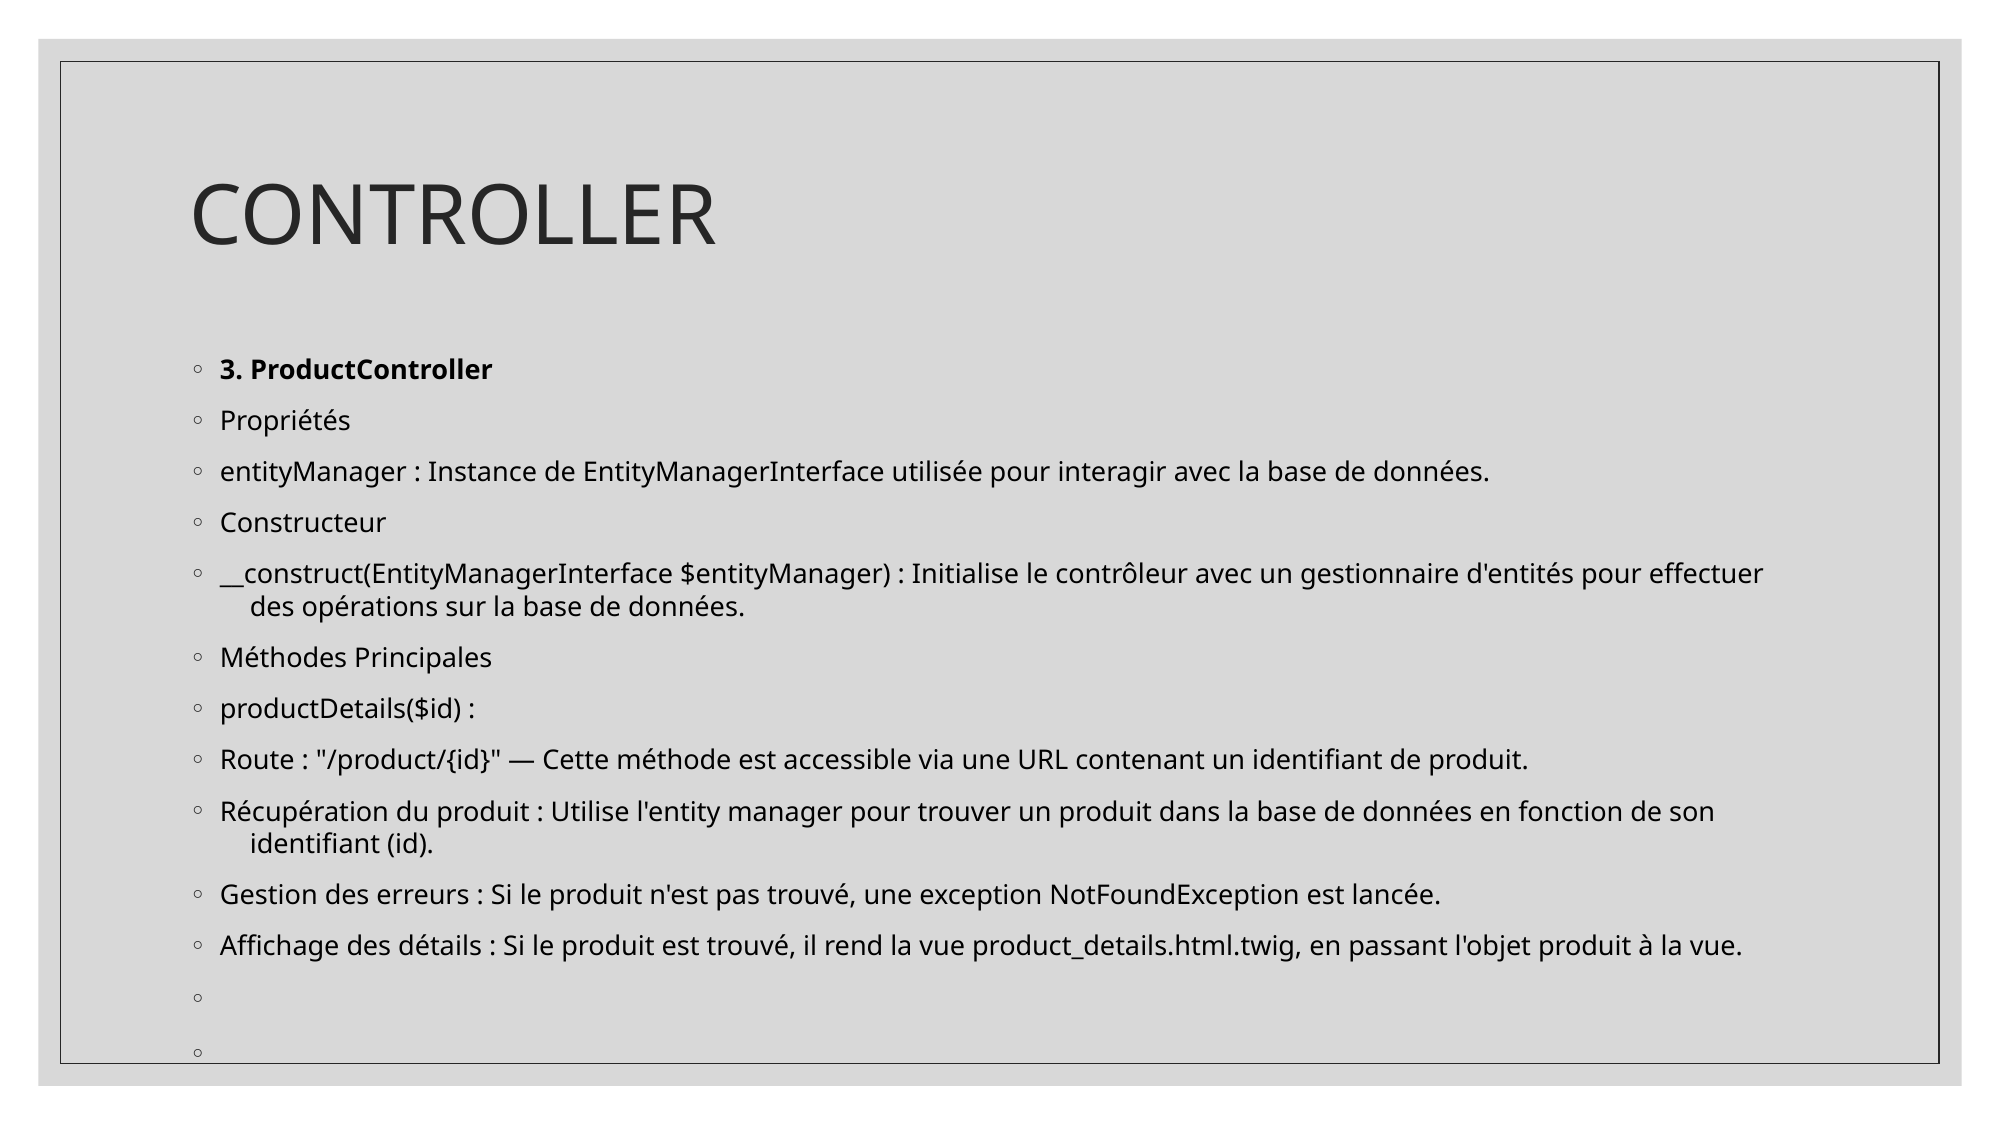

# CONTROLLER
3. ProductController
Propriétés
entityManager : Instance de EntityManagerInterface utilisée pour interagir avec la base de données.
Constructeur
__construct(EntityManagerInterface $entityManager) : Initialise le contrôleur avec un gestionnaire d'entités pour effectuer des opérations sur la base de données.
Méthodes Principales
productDetails($id) :
Route : "/product/{id}" — Cette méthode est accessible via une URL contenant un identifiant de produit.
Récupération du produit : Utilise l'entity manager pour trouver un produit dans la base de données en fonction de son identifiant (id).
Gestion des erreurs : Si le produit n'est pas trouvé, une exception NotFoundException est lancée.
Affichage des détails : Si le produit est trouvé, il rend la vue product_details.html.twig, en passant l'objet produit à la vue.